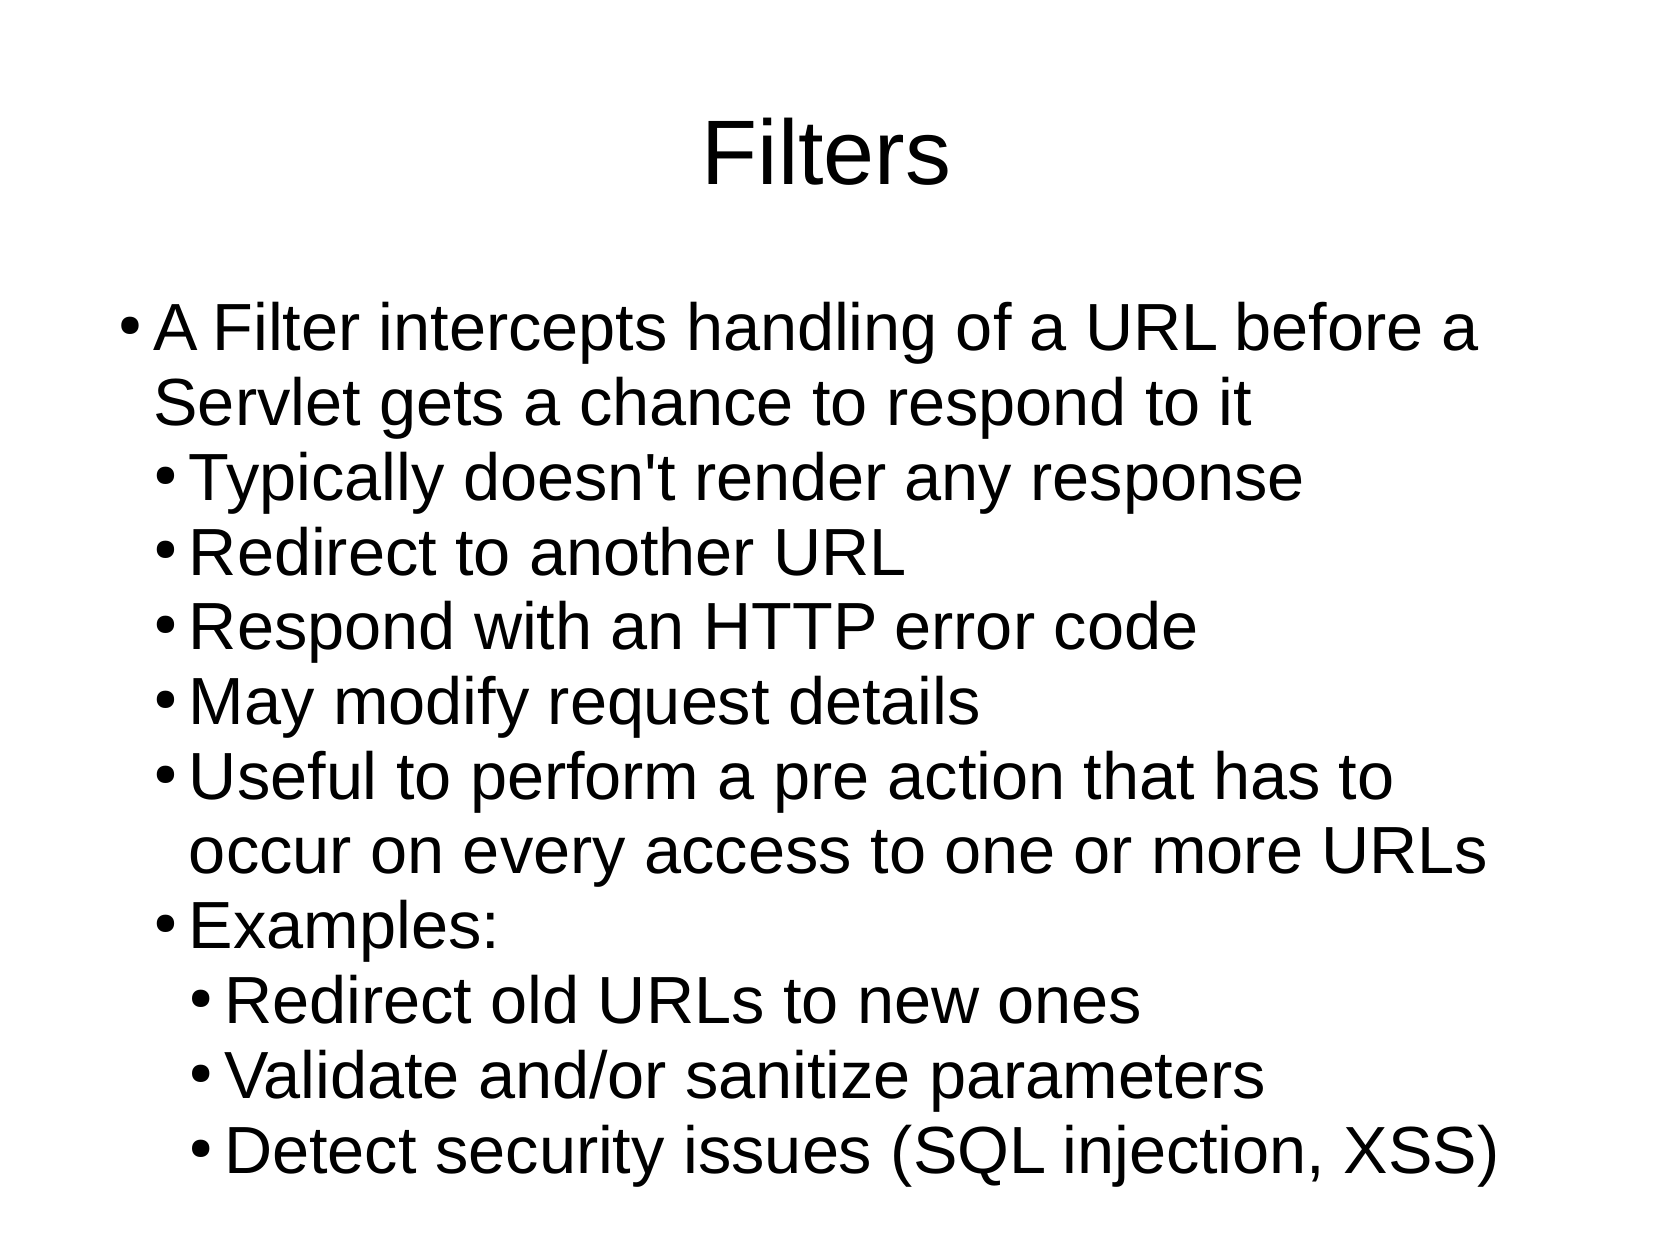

# Filters
A Filter intercepts handling of a URL before a Servlet gets a chance to respond to it
Typically doesn't render any response
Redirect to another URL
Respond with an HTTP error code
May modify request details
Useful to perform a pre action that has to occur on every access to one or more URLs
Examples:
Redirect old URLs to new ones
Validate and/or sanitize parameters
Detect security issues (SQL injection, XSS)